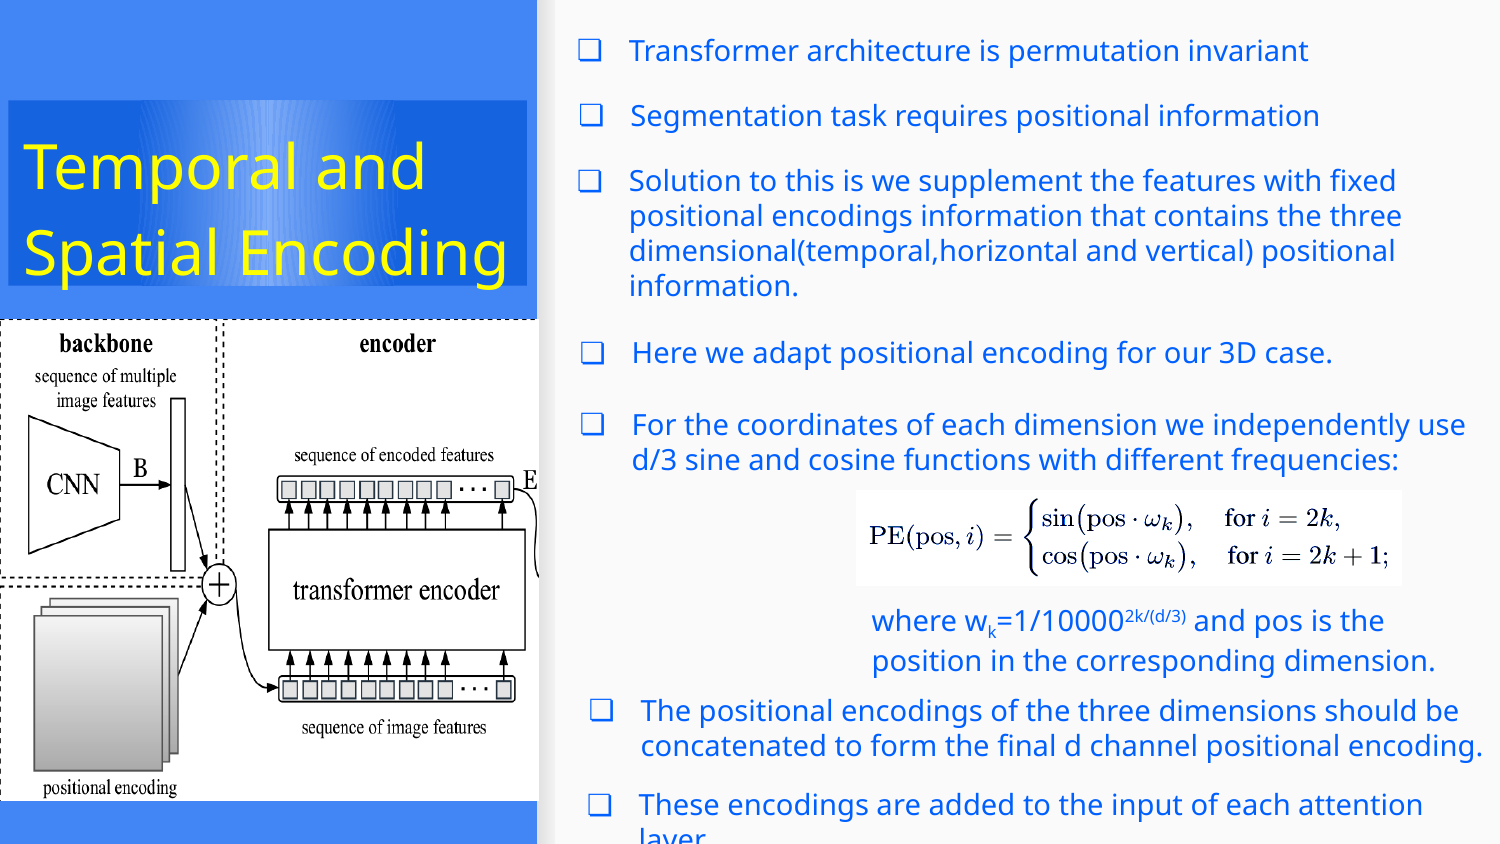

# Transformer architecture is permutation invariant
Segmentation task requires positional information
Temporal and Spatial Encoding
Solution to this is we supplement the features with fixed positional encodings information that contains the three dimensional(temporal,horizontal and vertical) positional information.
Here we adapt positional encoding for our 3D case.
For the coordinates of each dimension we independently use d/3 sine and cosine functions with different frequencies:
where wk=1/100002k/(d/3) and pos is the position in the corresponding dimension.
The positional encodings of the three dimensions should be concatenated to form the final d channel positional encoding.
These encodings are added to the input of each attention layer.